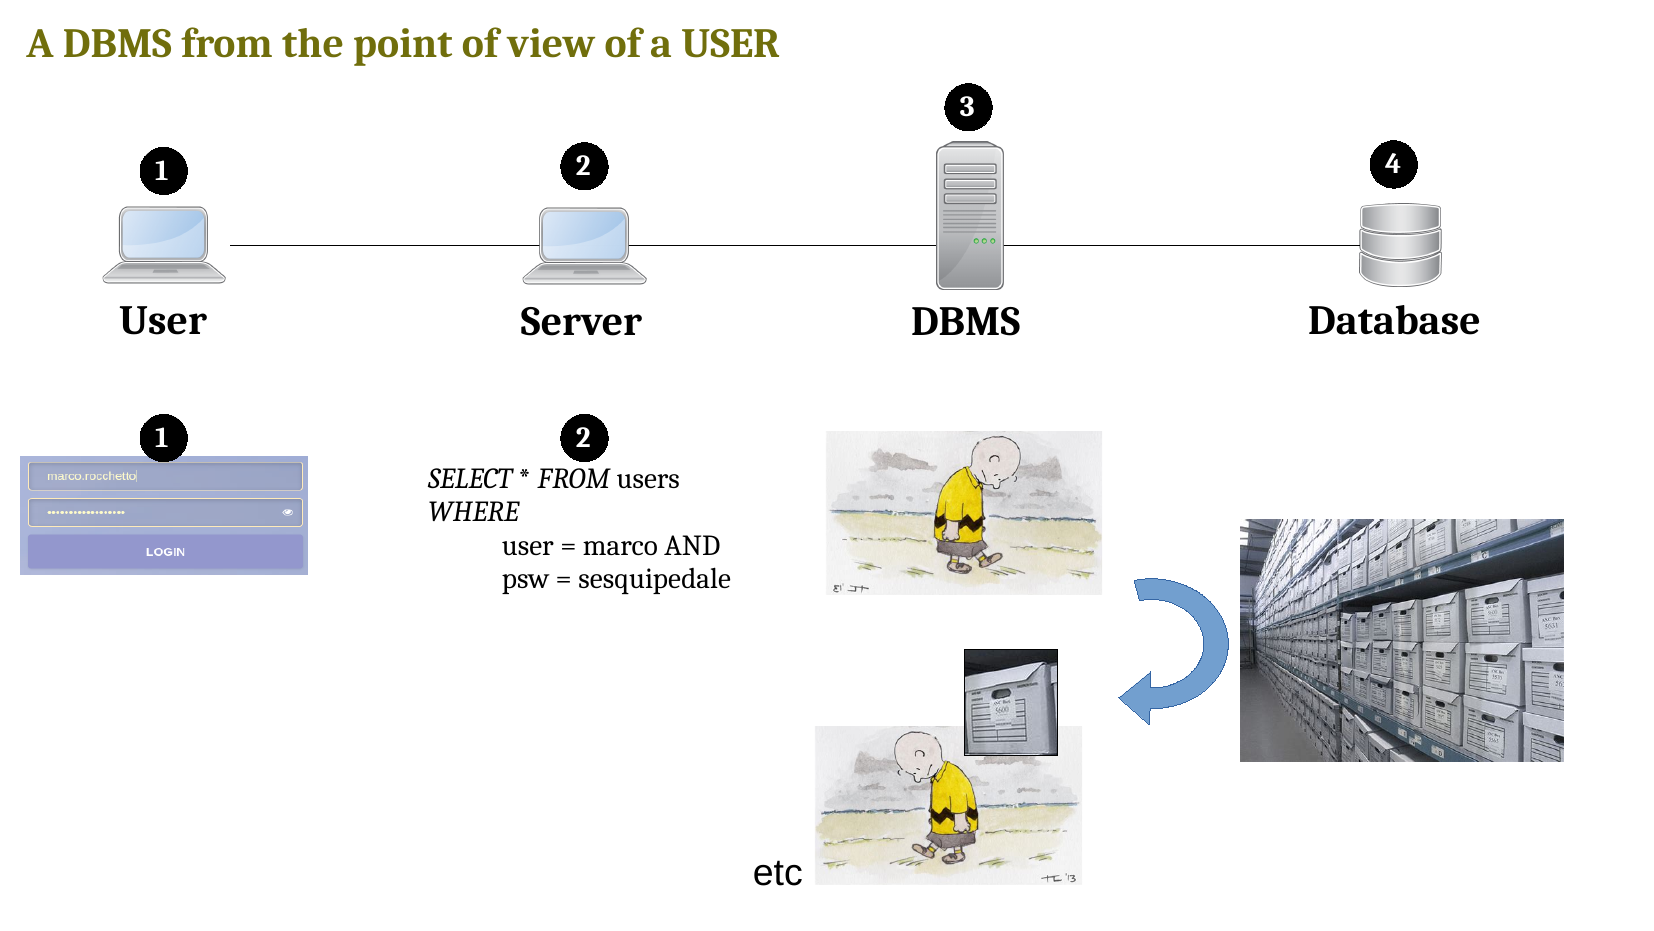

A DBMS from the point of view of a USER
3
4
2
1
User
Database
Server
DBMS
1
2
SELECT * FROM users
WHERE
	user = marco AND
	psw = sesquipedale
etc